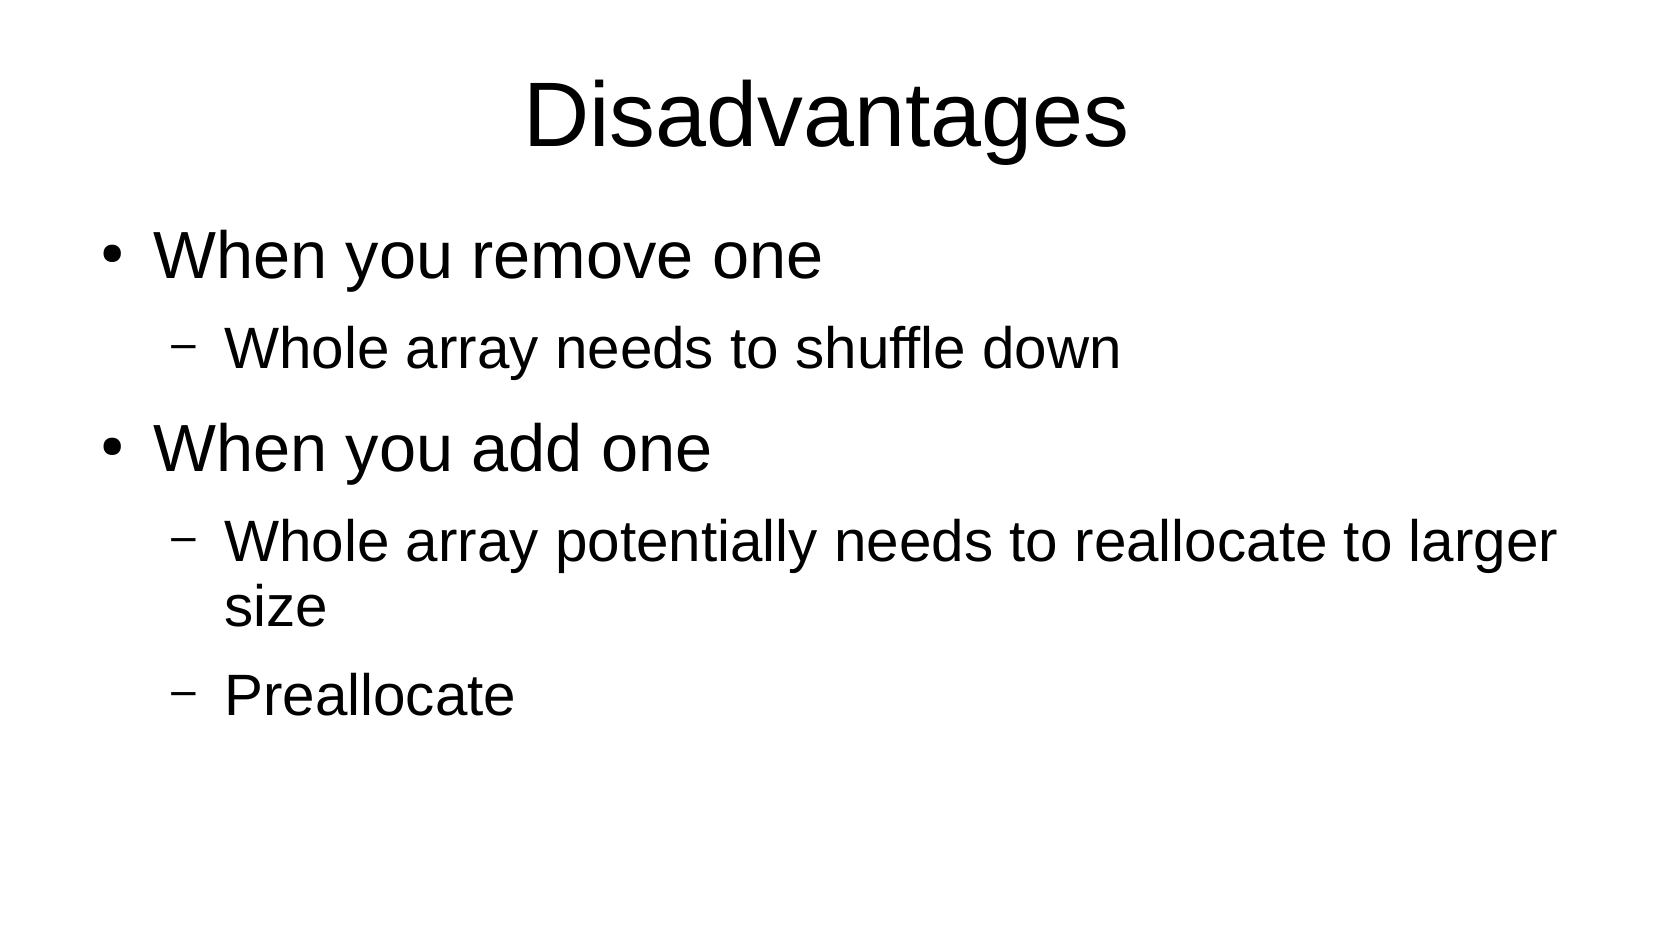

# Disadvantages
When you remove one
Whole array needs to shuffle down
When you add one
Whole array potentially needs to reallocate to larger size
Preallocate